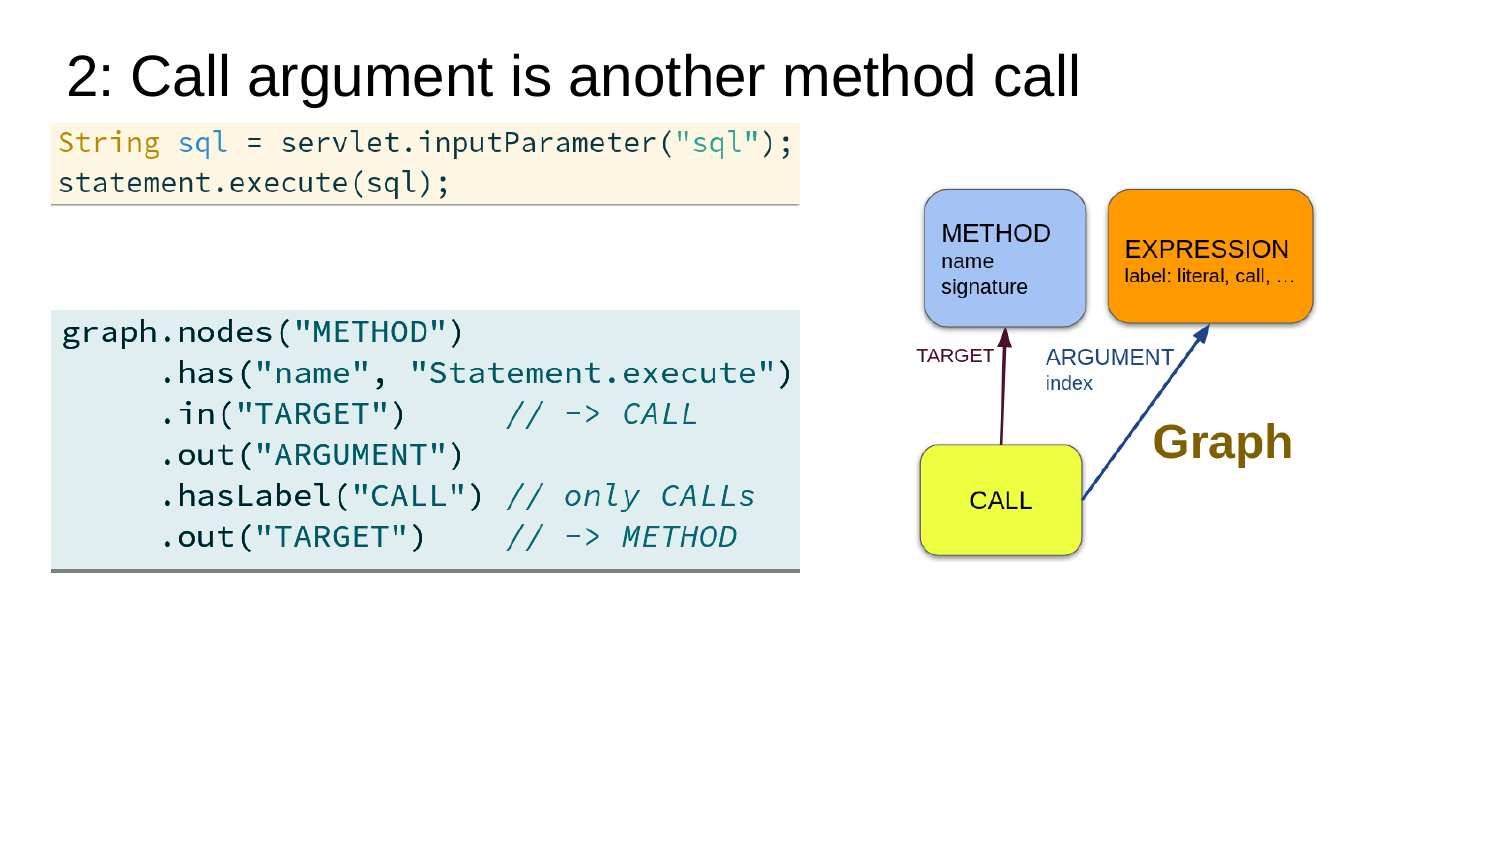

# 2: Call argument is another method call